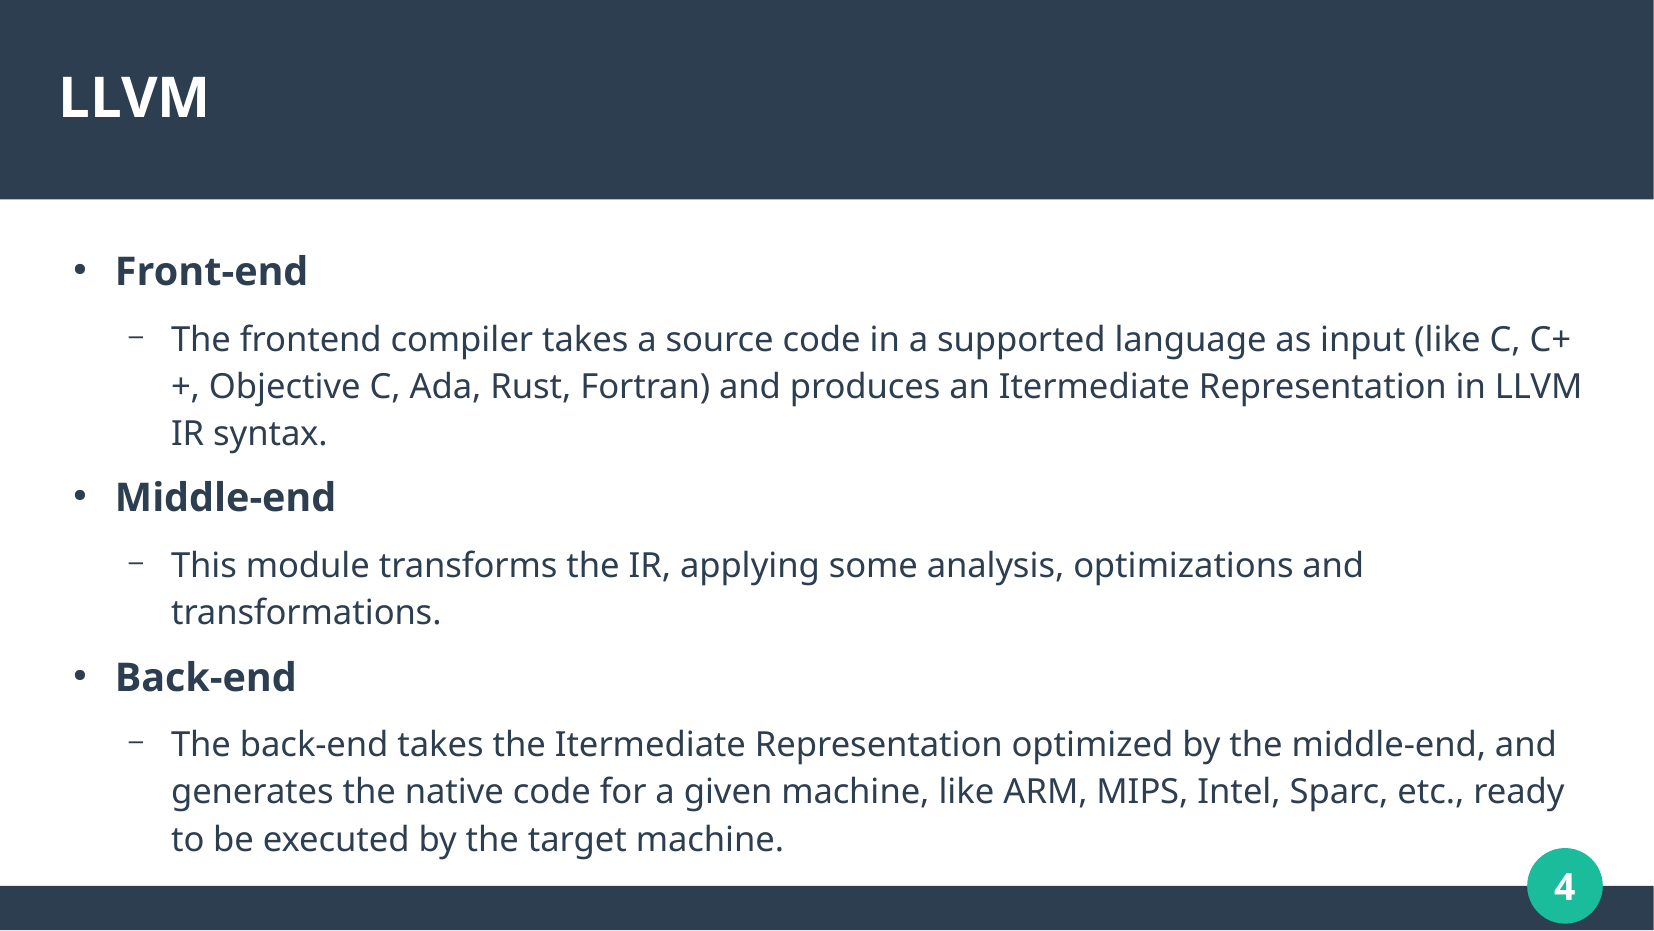

# LLVM
Front-end
The frontend compiler takes a source code in a supported language as input (like C, C++, Objective C, Ada, Rust, Fortran) and produces an Itermediate Representation in LLVM IR syntax.
Middle-end
This module transforms the IR, applying some analysis, optimizations and transformations.
Back-end
The back-end takes the Itermediate Representation optimized by the middle-end, and generates the native code for a given machine, like ARM, MIPS, Intel, Sparc, etc., ready to be executed by the target machine.